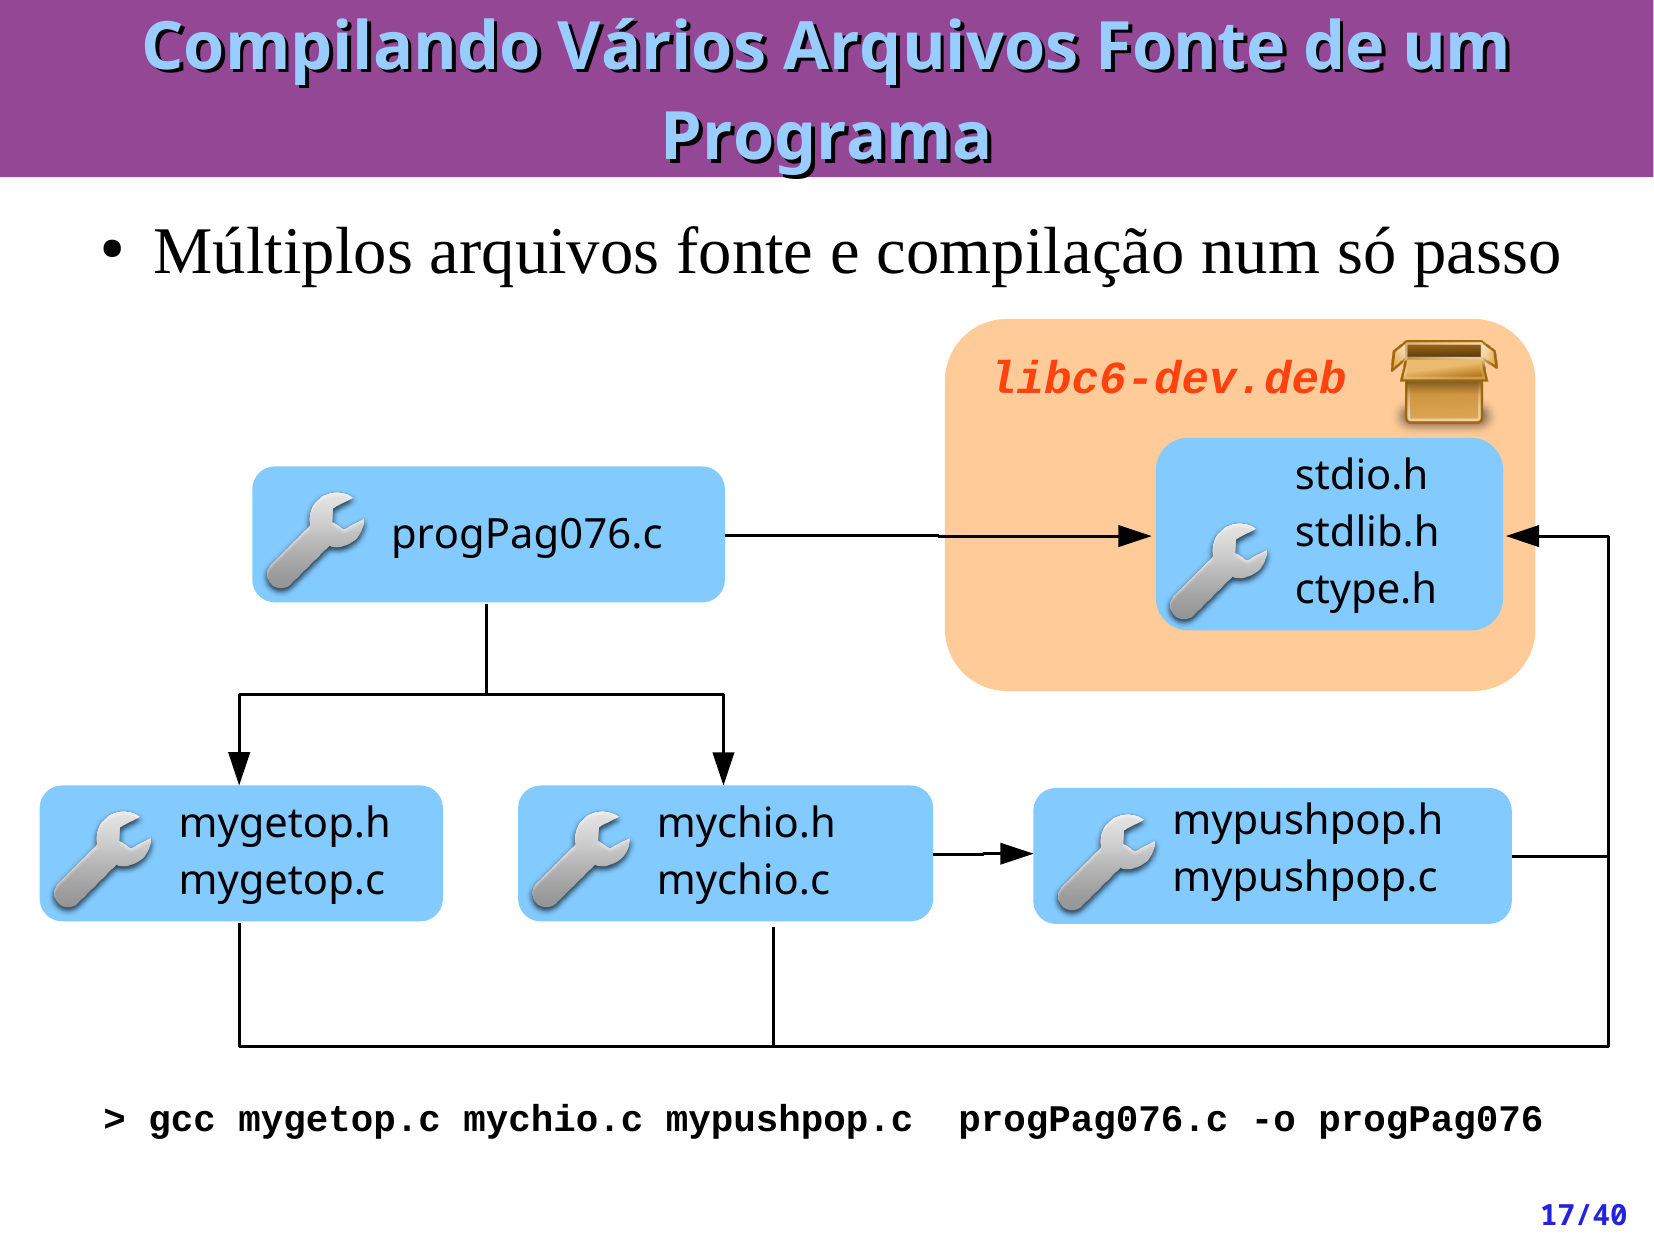

# Compilando Vários Arquivos Fonte de um Programa
Múltiplos arquivos fonte e compilação num só passo
libc6-dev.deb
stdio.h
stdlib.h
ctype.h
progPag076.c
mypushpop.h
mypushpop.c
mygetop.h
mygetop.c
mychio.h
mychio.c
> gcc mygetop.c mychio.c mypushpop.c progPag076.c -o progPag076
17